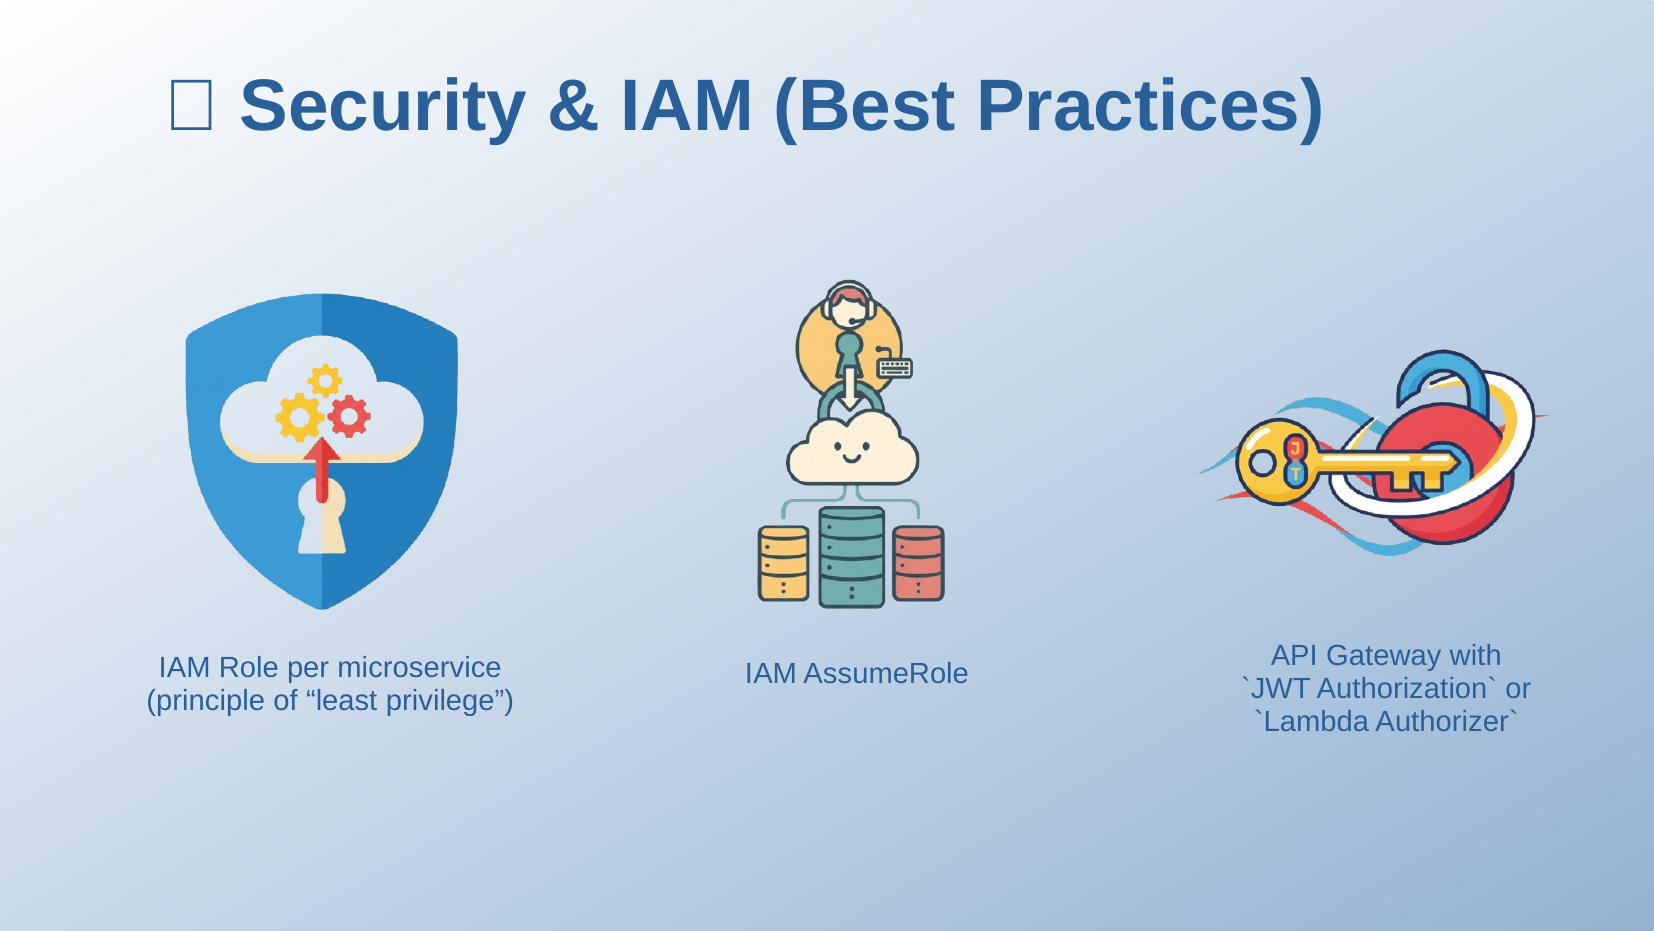

🔐 Security & IAM (Best Practices)
API Gateway with `JWT Authorization` or `Lambda Authorizer`
IAM Role per microservice (principle of “least privilege”)
IAM AssumeRole